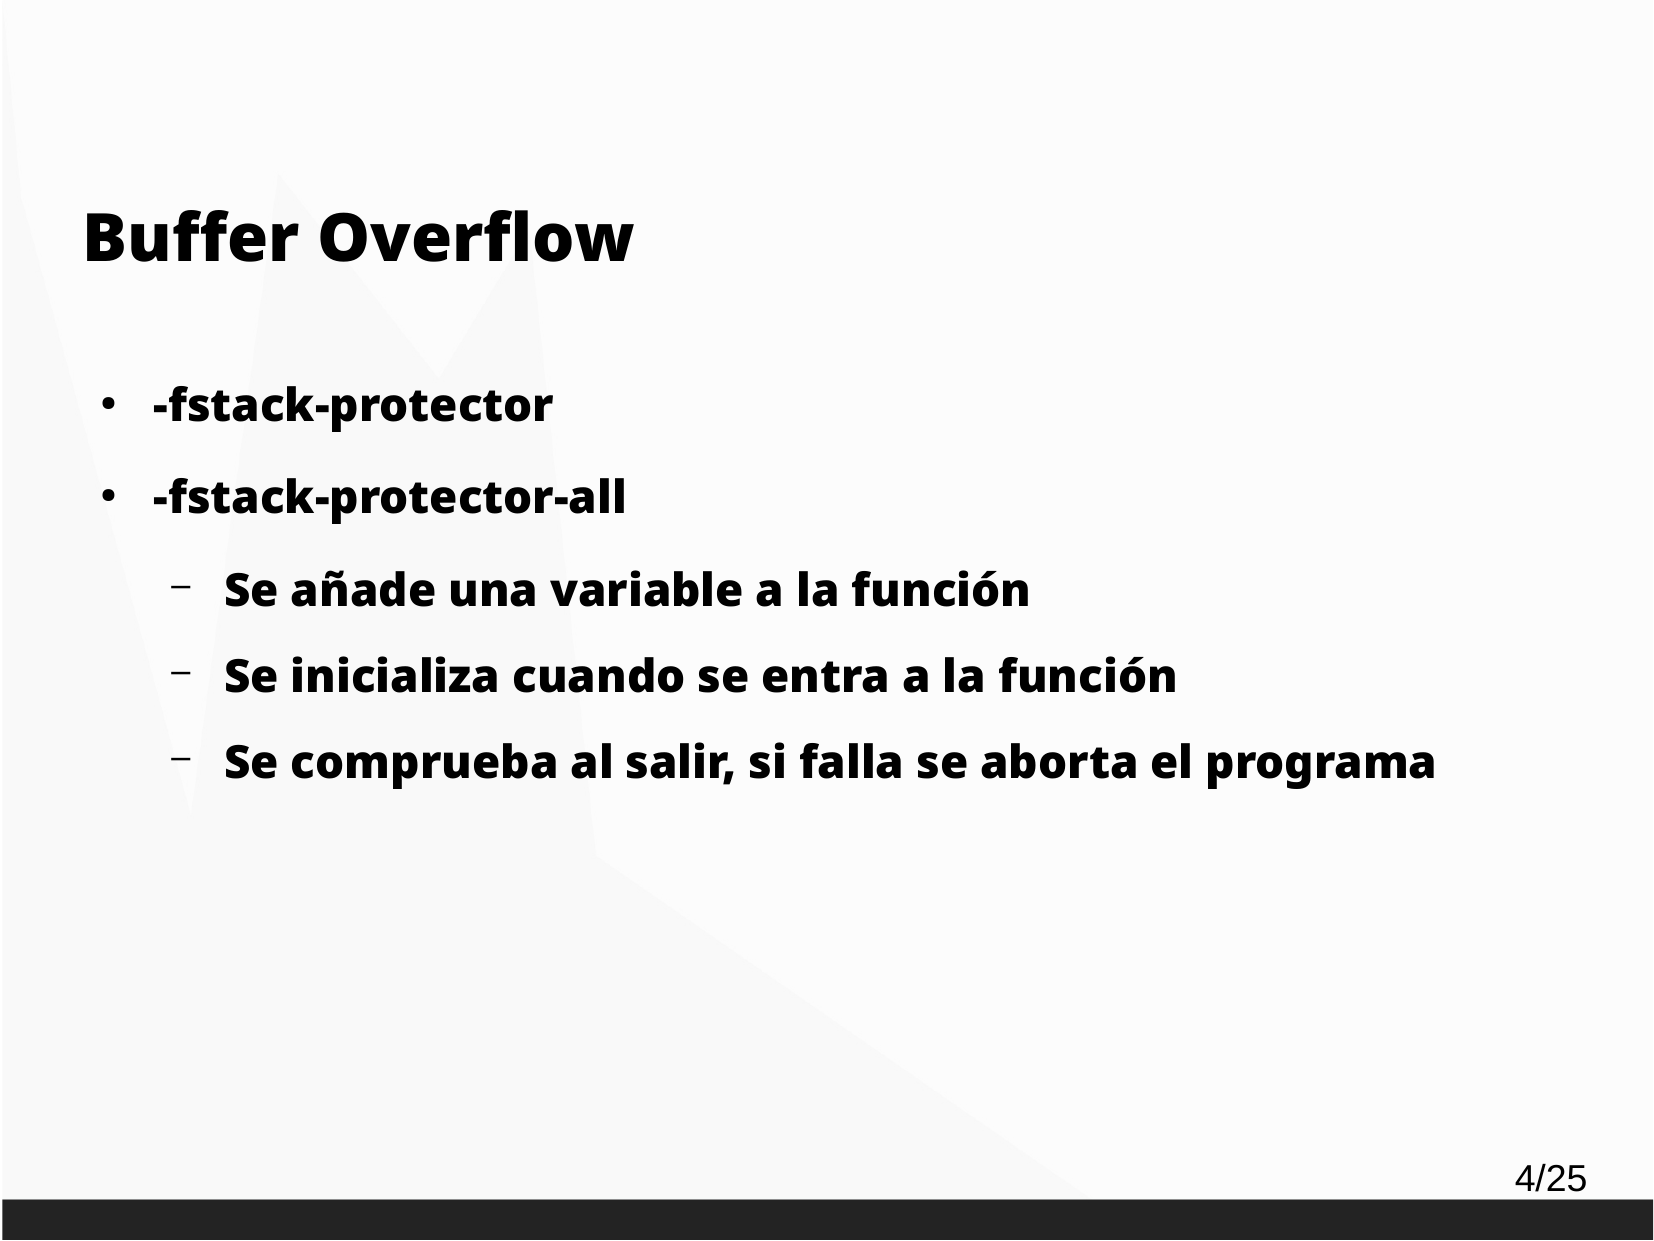

# Buffer Overflow
-fstack-protector
-fstack-protector-all
Se añade una variable a la función
Se inicializa cuando se entra a la función
Se comprueba al salir, si falla se aborta el programa
4/25